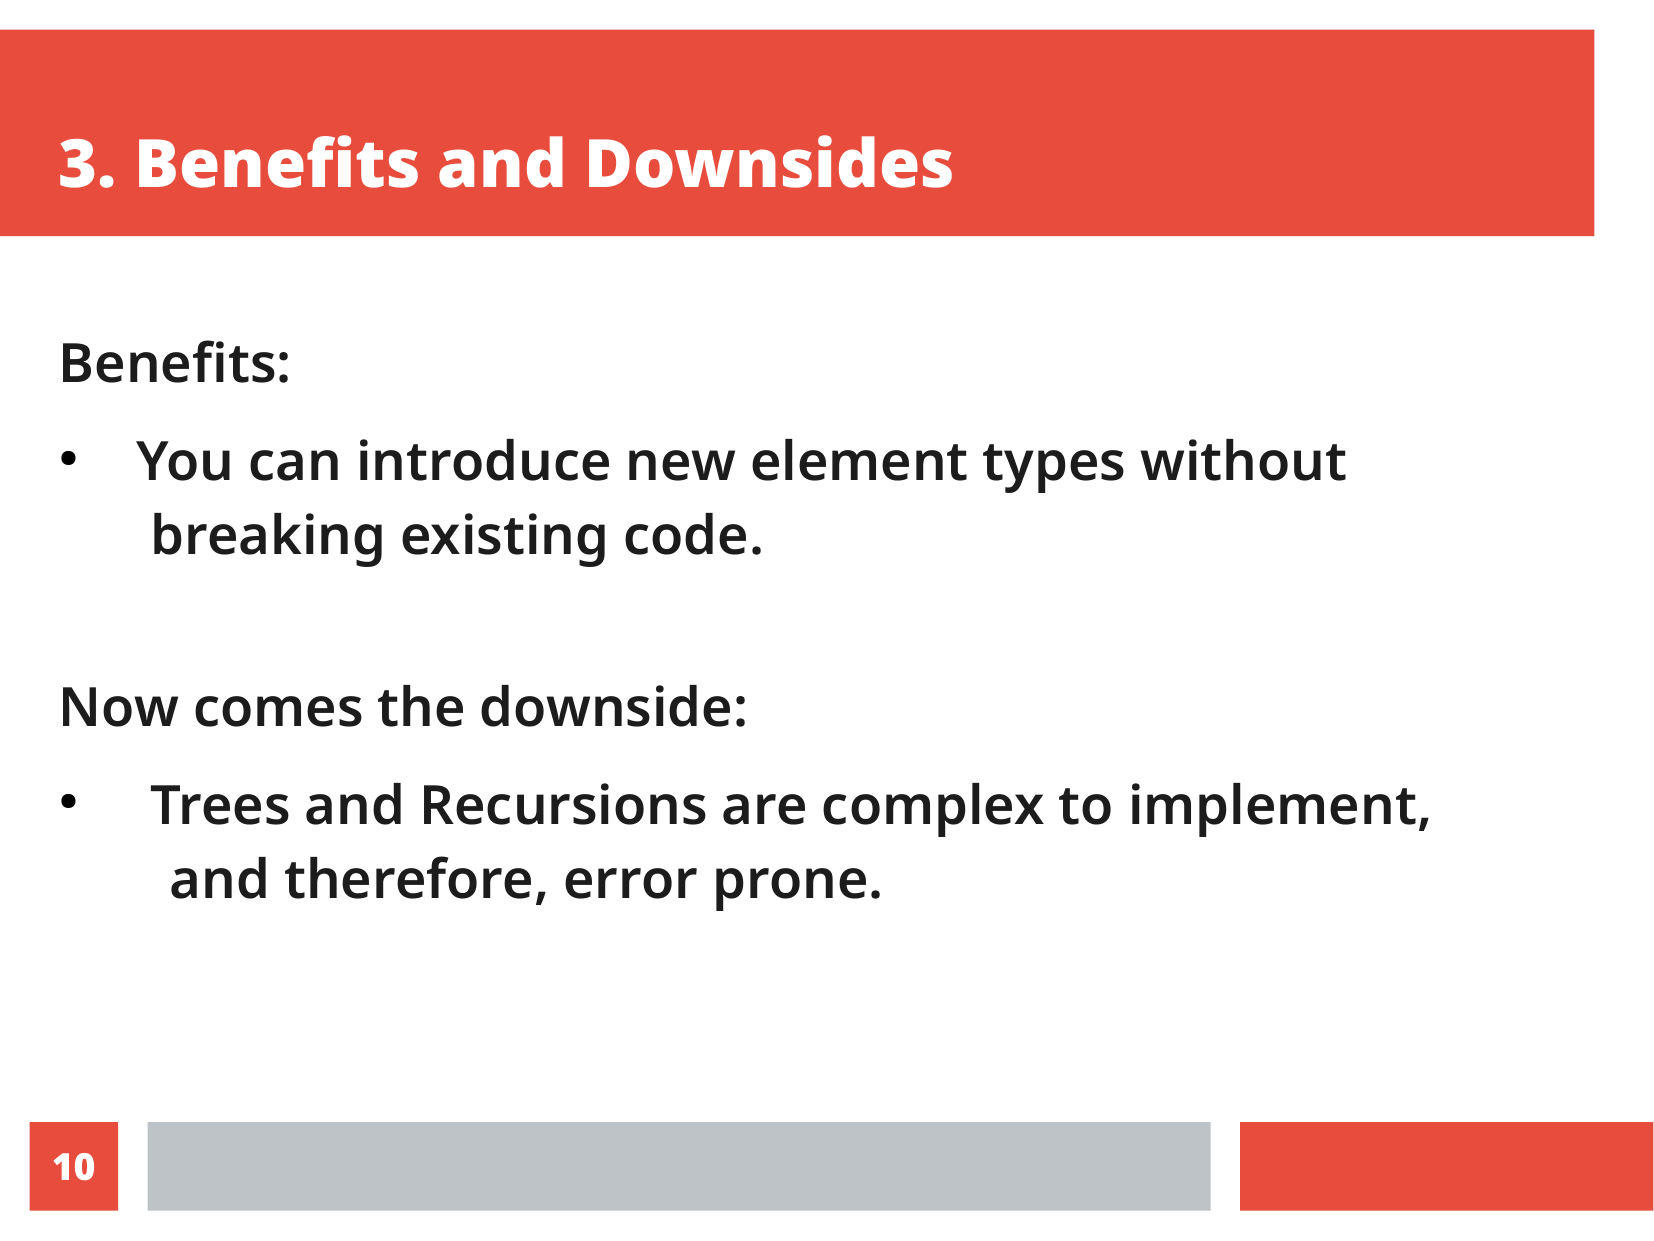

# 3. Benefits and Downsides
Benefits:
 You can introduce new element types without
 breaking existing code.
Now comes the downside:
 Trees and Recursions are complex to implement, 		and therefore, error prone.
10